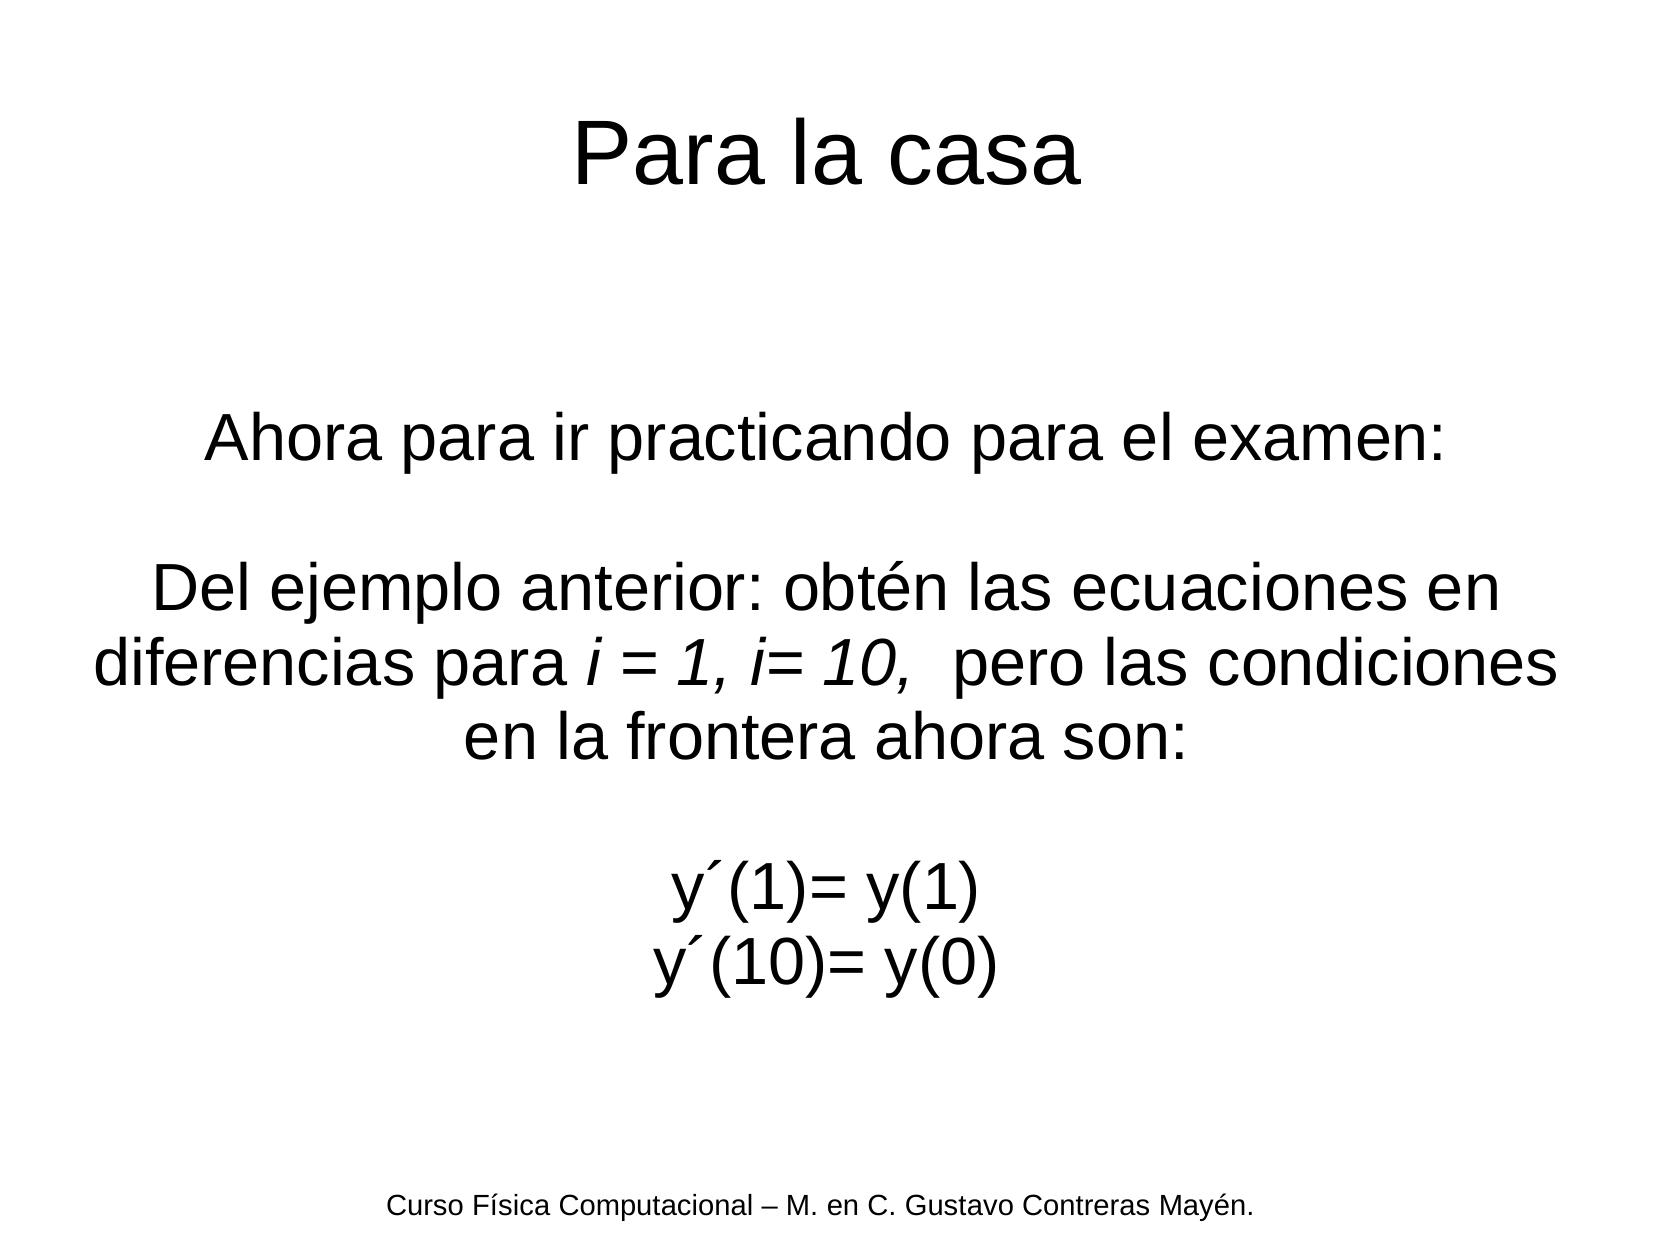

# Para la casa
Ahora para ir practicando para el examen:
Del ejemplo anterior: obtén las ecuaciones en diferencias para i = 1, i= 10, pero las condiciones en la frontera ahora son:
y´(1)= y(1)
y´(10)= y(0)